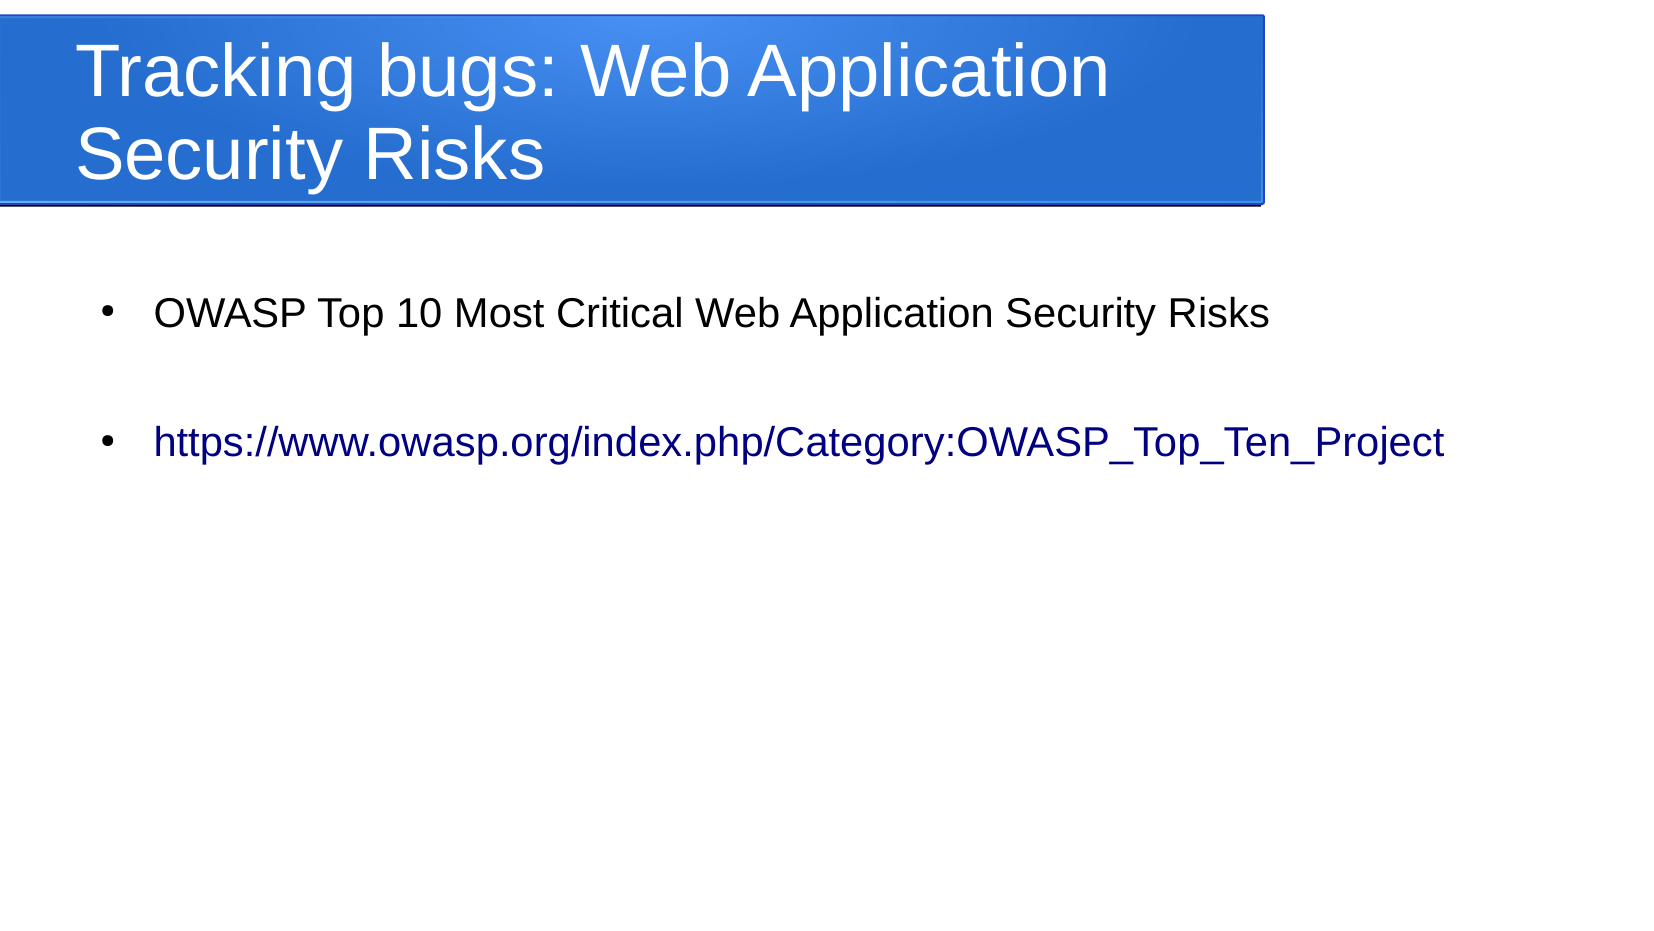

# Tracking bugs: Web Application Security Risks
OWASP Top 10 Most Critical Web Application Security Risks
https://www.owasp.org/index.php/Category:OWASP_Top_Ten_Project